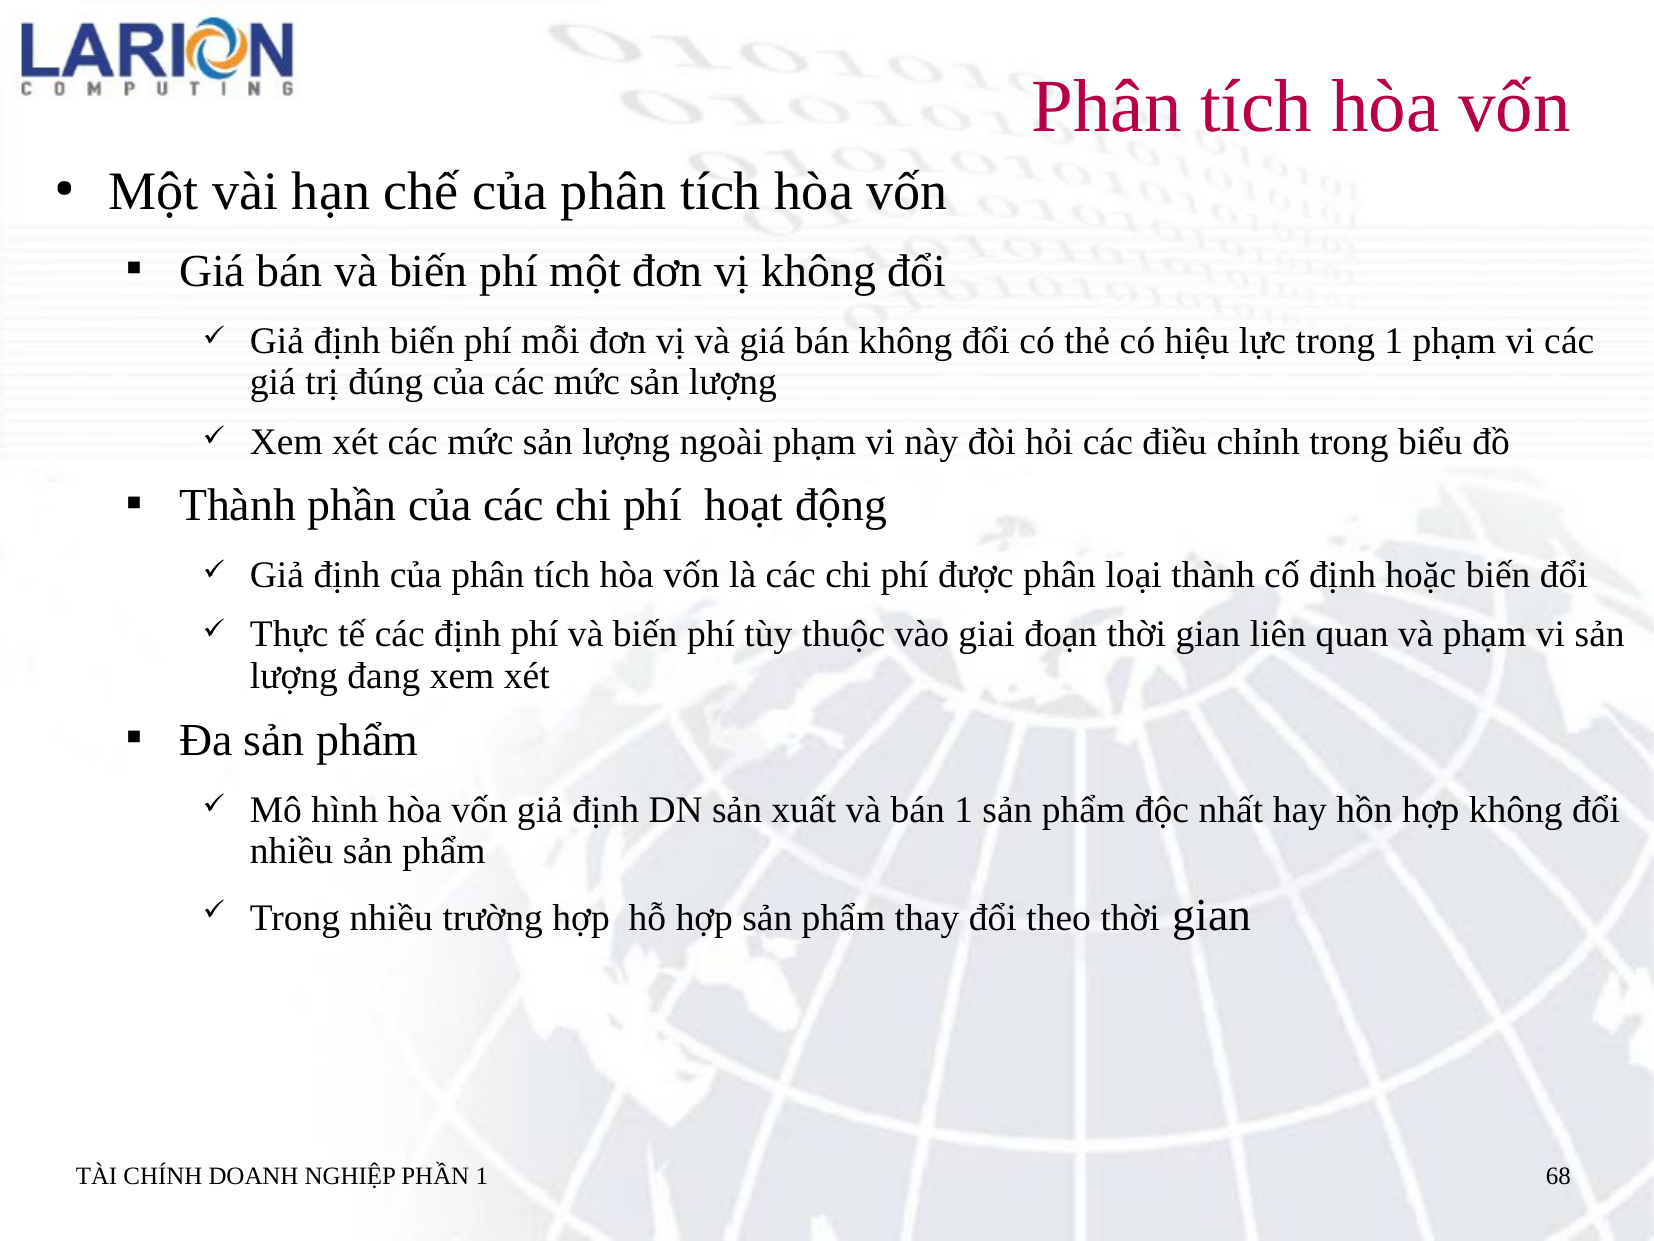

# Phân tích hòa vốn
Một vài hạn chế của phân tích hòa vốn
Giá bán và biến phí một đơn vị không đổi
Giả định biến phí mỗi đơn vị và giá bán không đổi có thẻ có hiệu lực trong 1 phạm vi các giá trị đúng của các mức sản lượng
Xem xét các mức sản lượng ngoài phạm vi này đòi hỏi các điều chỉnh trong biểu đồ
Thành phần của các chi phí hoạt động
Giả định của phân tích hòa vốn là các chi phí được phân loại thành cố định hoặc biến đổi
Thực tế các định phí và biến phí tùy thuộc vào giai đoạn thời gian liên quan và phạm vi sản lượng đang xem xét
Đa sản phẩm
Mô hình hòa vốn giả định DN sản xuất và bán 1 sản phẩm độc nhất hay hồn hợp không đổi nhiều sản phẩm
Trong nhiều trường hợp hỗ hợp sản phẩm thay đổi theo thời gian
TÀI CHÍNH DOANH NGHIỆP PHẦN 1
68